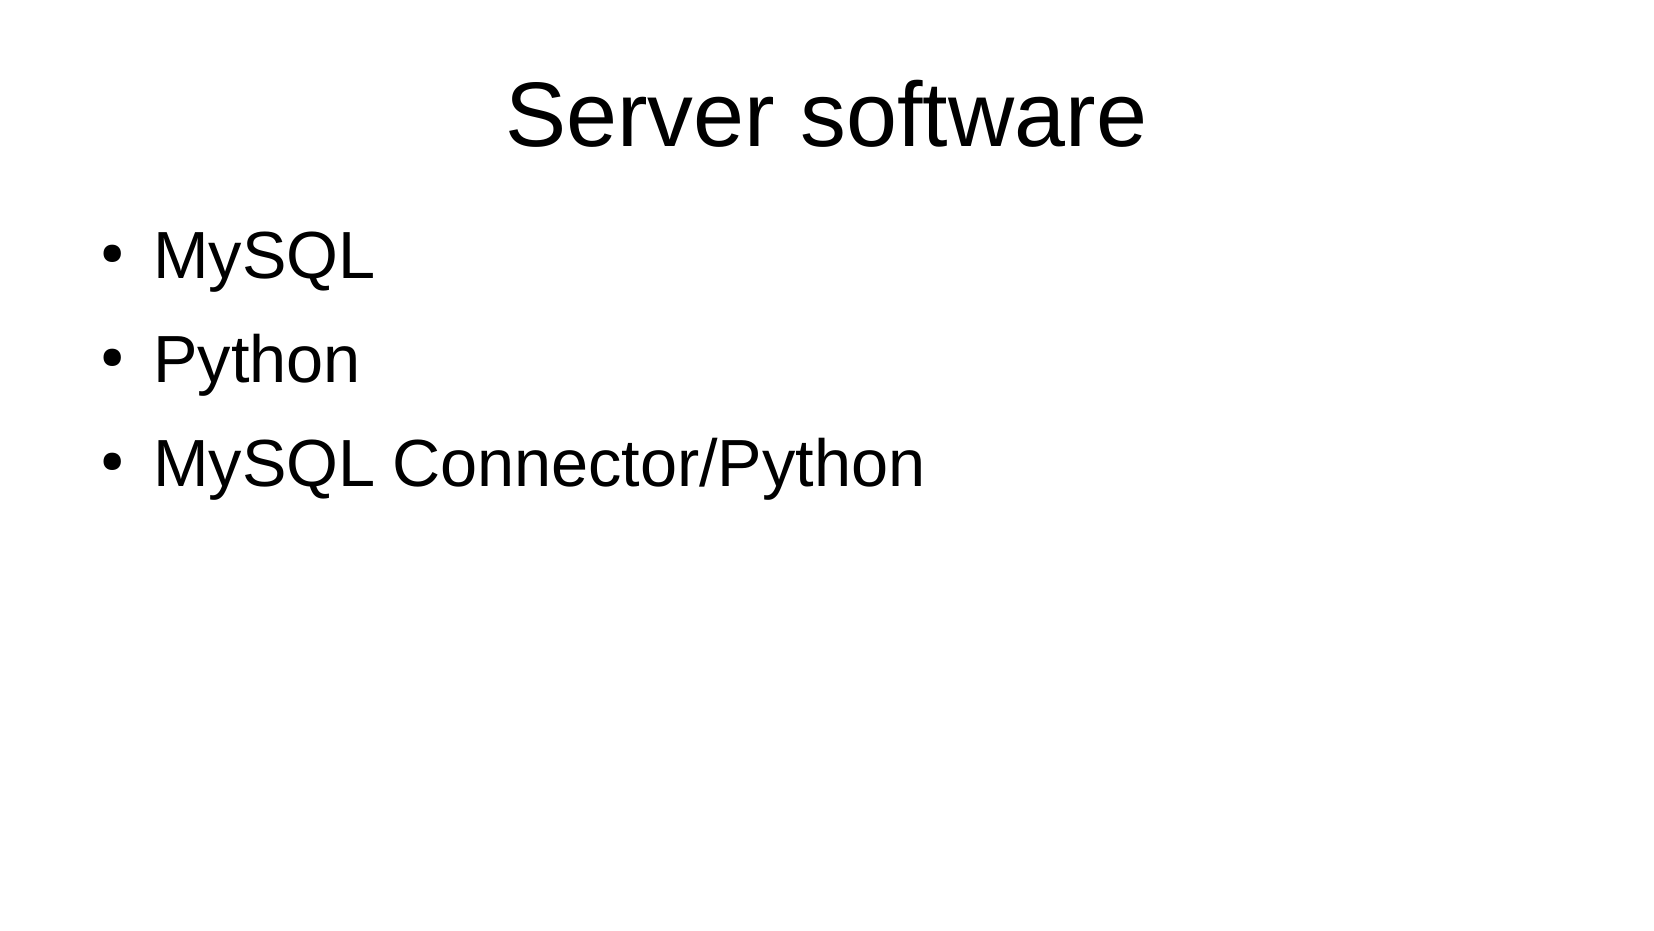

# Server software
MySQL
Python
MySQL Connector/Python